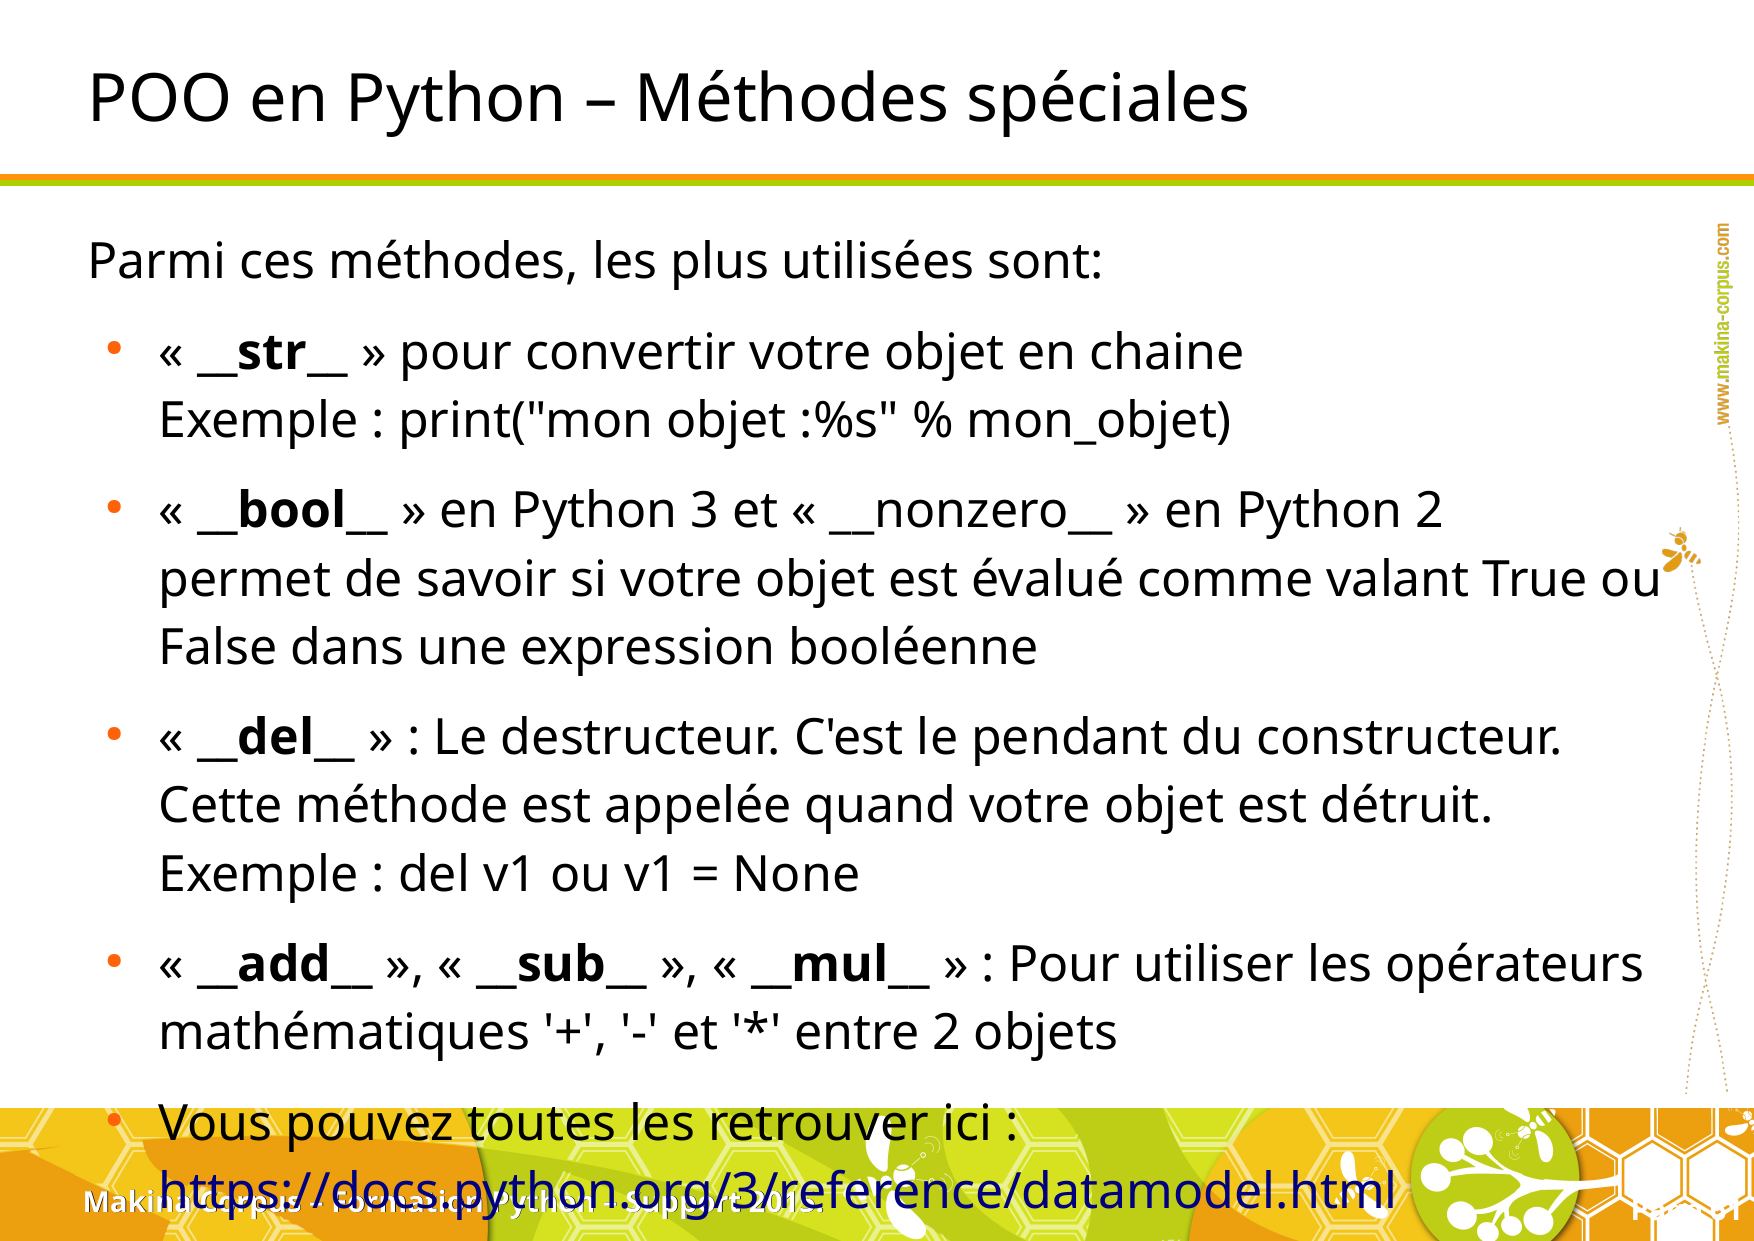

# POO en Python – Méthodes spéciales
Parmi ces méthodes, les plus utilisées sont:
« __str__ » pour convertir votre objet en chaine
Exemple : print("mon objet :%s" % mon_objet)
« __bool__ » en Python 3 et « __nonzero__ » en Python 2
permet de savoir si votre objet est évalué comme valant True ou False dans une expression booléenne
« __del__ » : Le destructeur. C'est le pendant du constructeur.
Cette méthode est appelée quand votre objet est détruit.
Exemple : del v1 ou v1 = None
« __add__ », « __sub__ », « __mul__ » : Pour utiliser les opérateurs mathématiques '+', '-' et '*' entre 2 objets
Vous pouvez toutes les retrouver ici :
https://docs.python.org/3/reference/datamodel.html
tesg
61